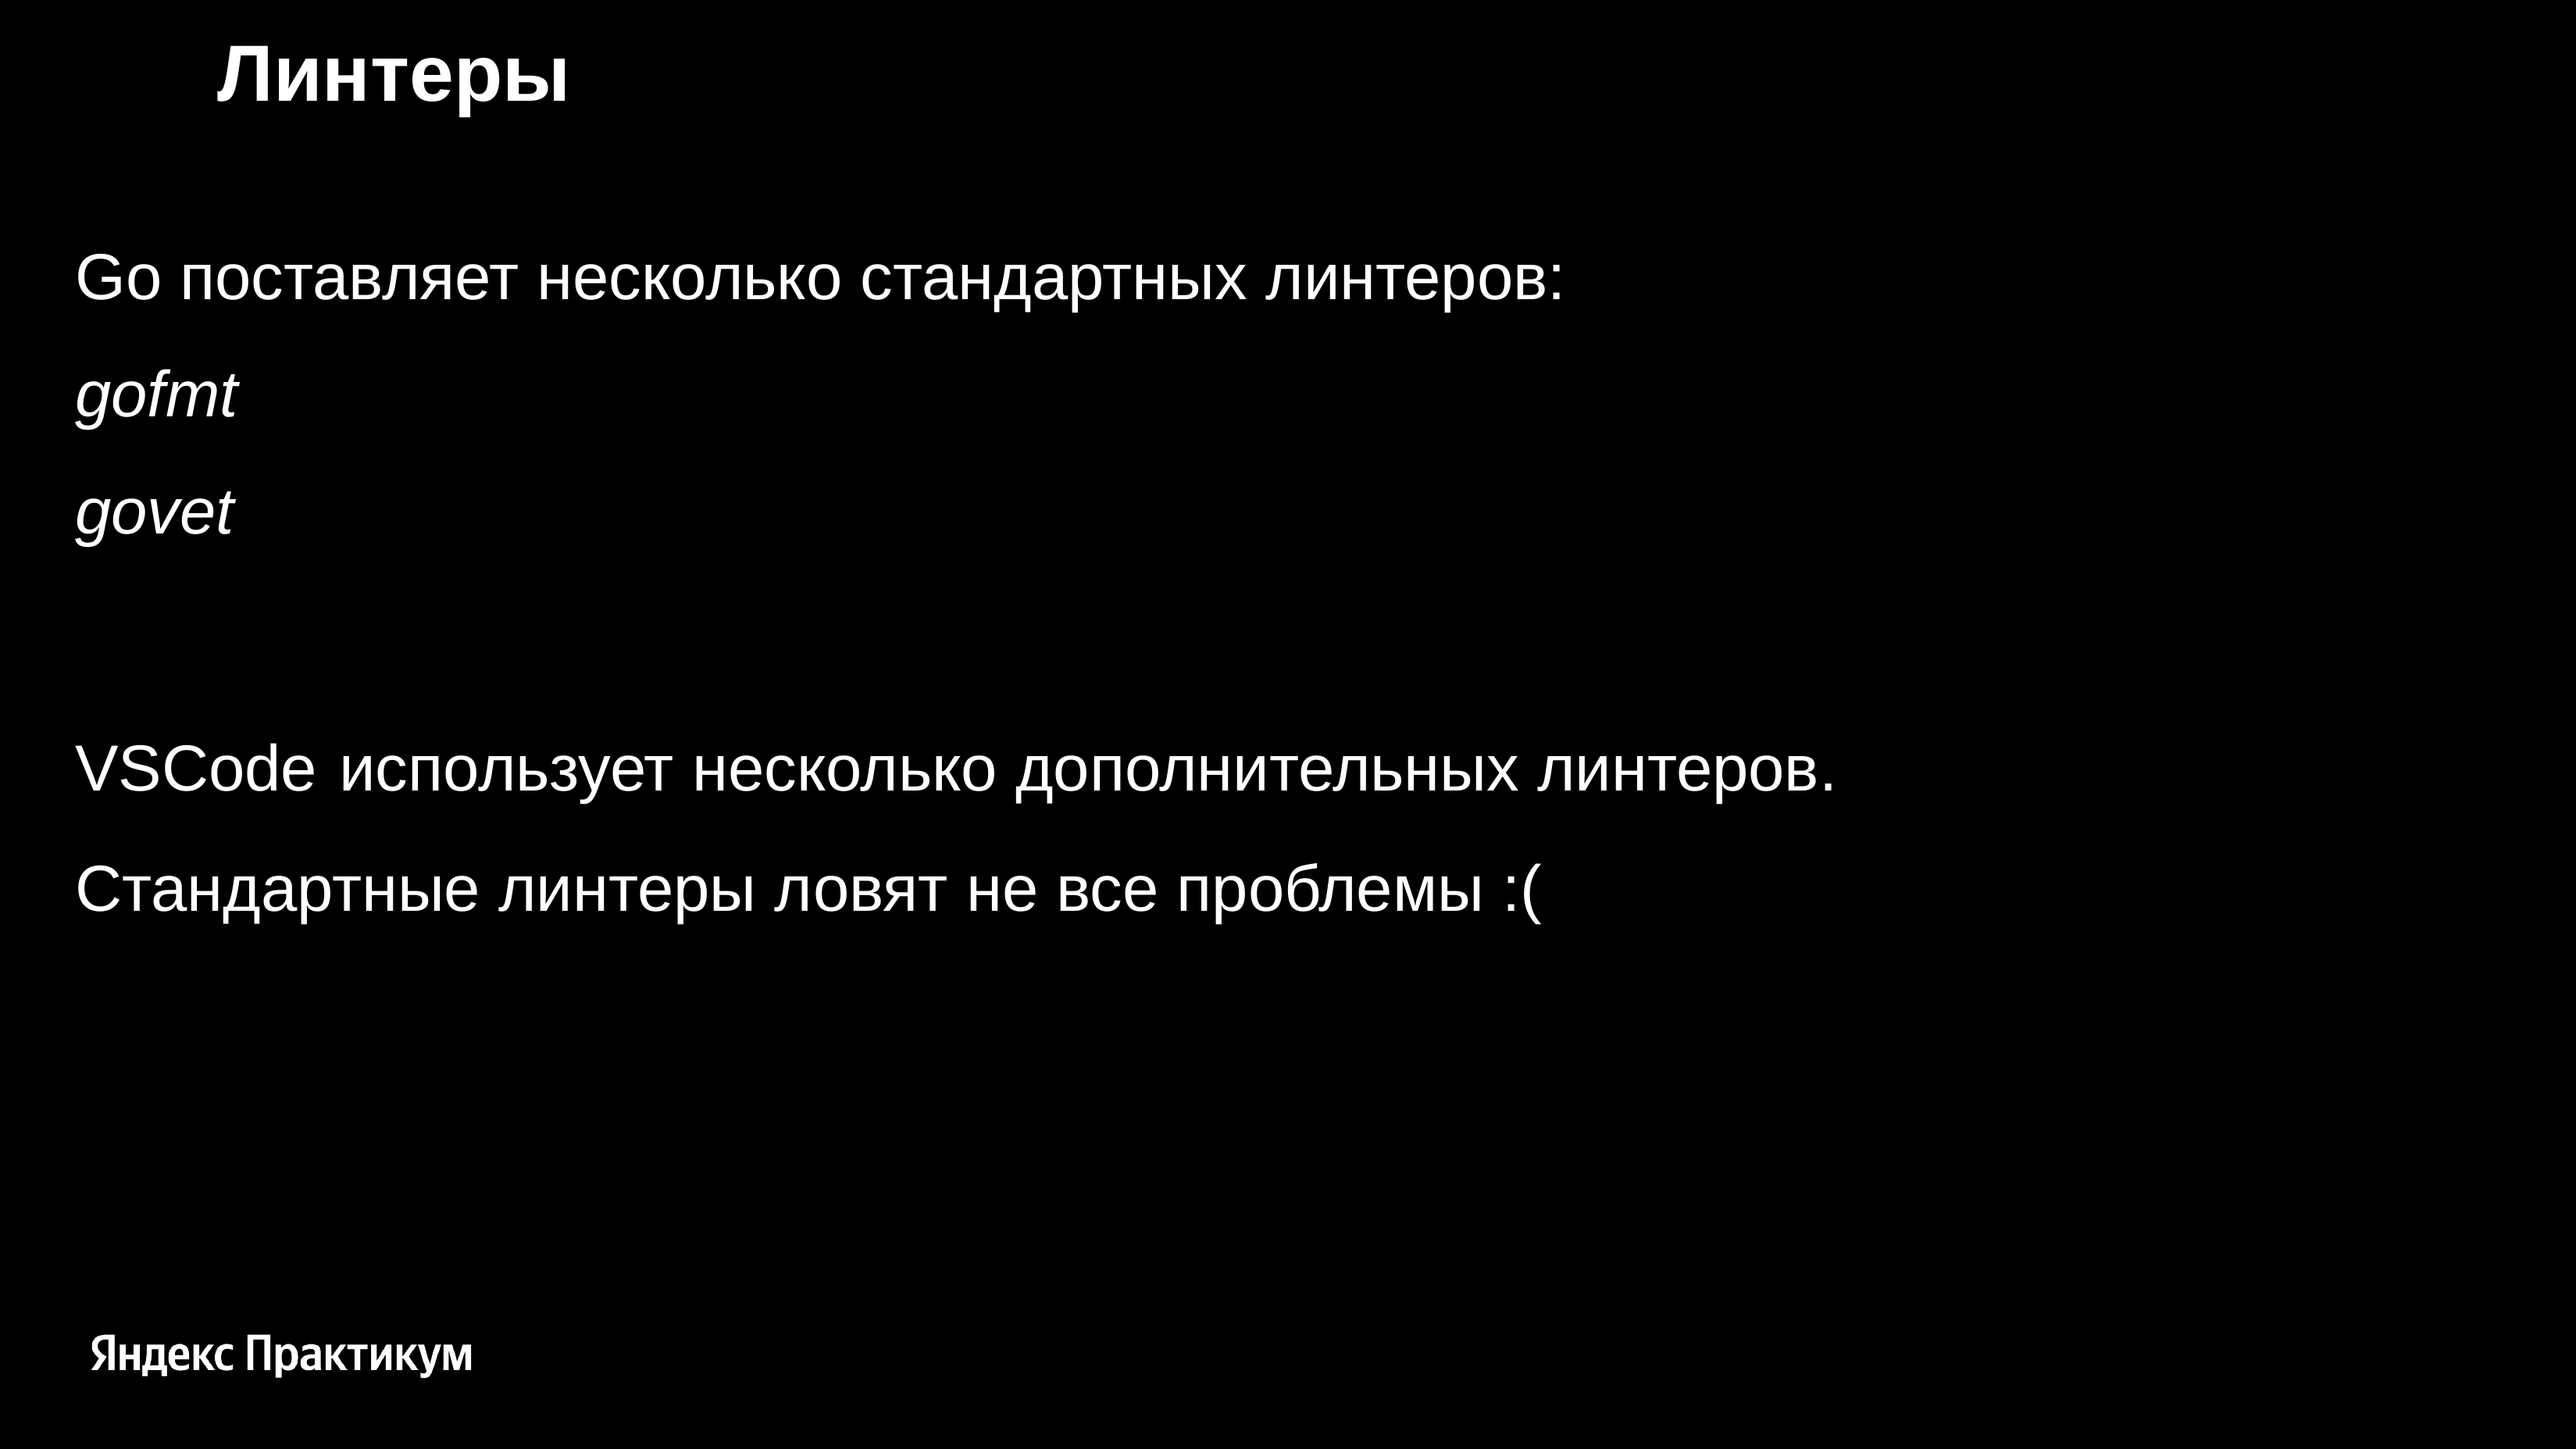

# Линтеры
Go поставляет несколько стандартных линтеров:
gofmt
govet
VSCode использует несколько дополнительных линтеров.
Стандартные линтеры ловят не все проблемы :(